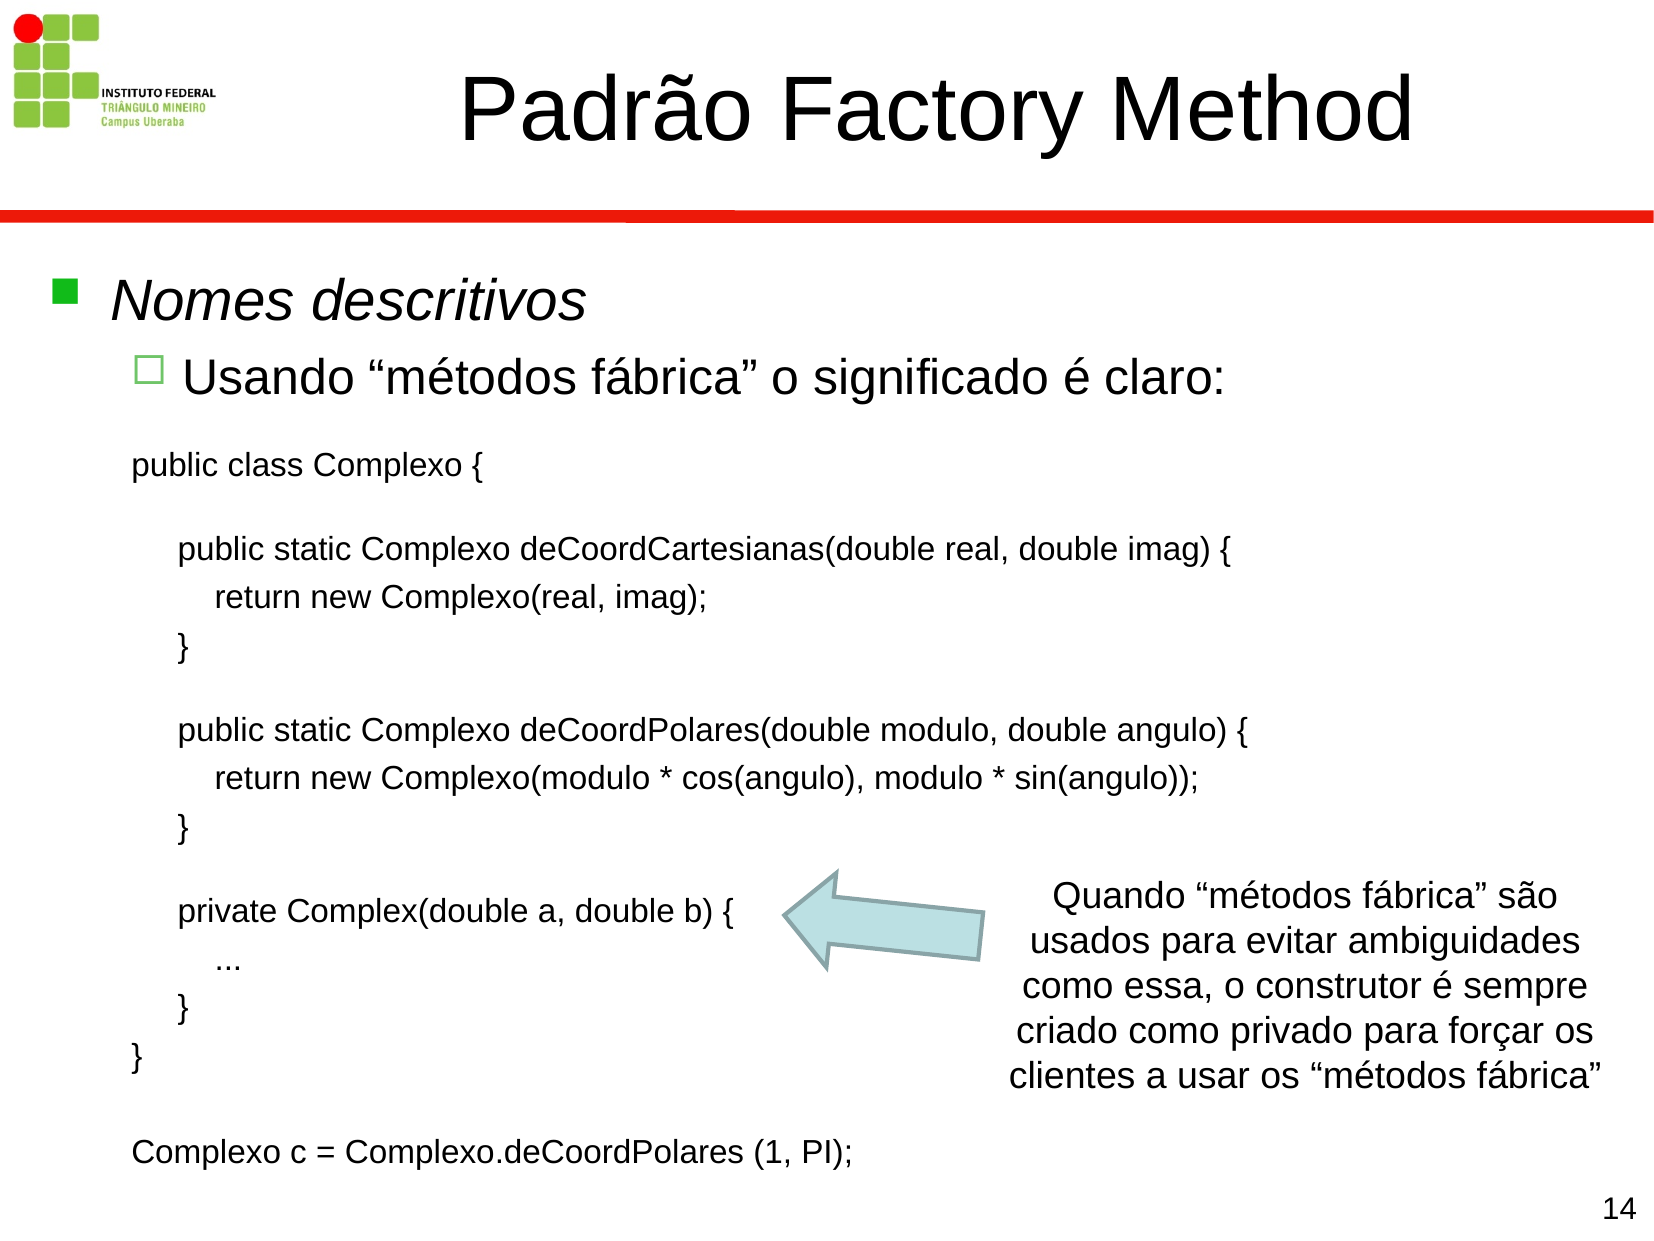

Padrão Factory Method
Nomes descritivos
Usando “métodos fábrica” o significado é claro:
public class Complexo {
 public static Complexo deCoordCartesianas(double real, double imag) {
 return new Complexo(real, imag);
 }
 public static Complexo deCoordPolares(double modulo, double angulo) {
 return new Complexo(modulo * cos(angulo), modulo * sin(angulo));
 }
 private Complex(double a, double b) {
 ...
 }
}
Complexo c = Complexo.deCoordPolares (1, PI);
Quando “métodos fábrica” são usados para evitar ambiguidades como essa, o construtor é sempre criado como privado para forçar os clientes a usar os “métodos fábrica”